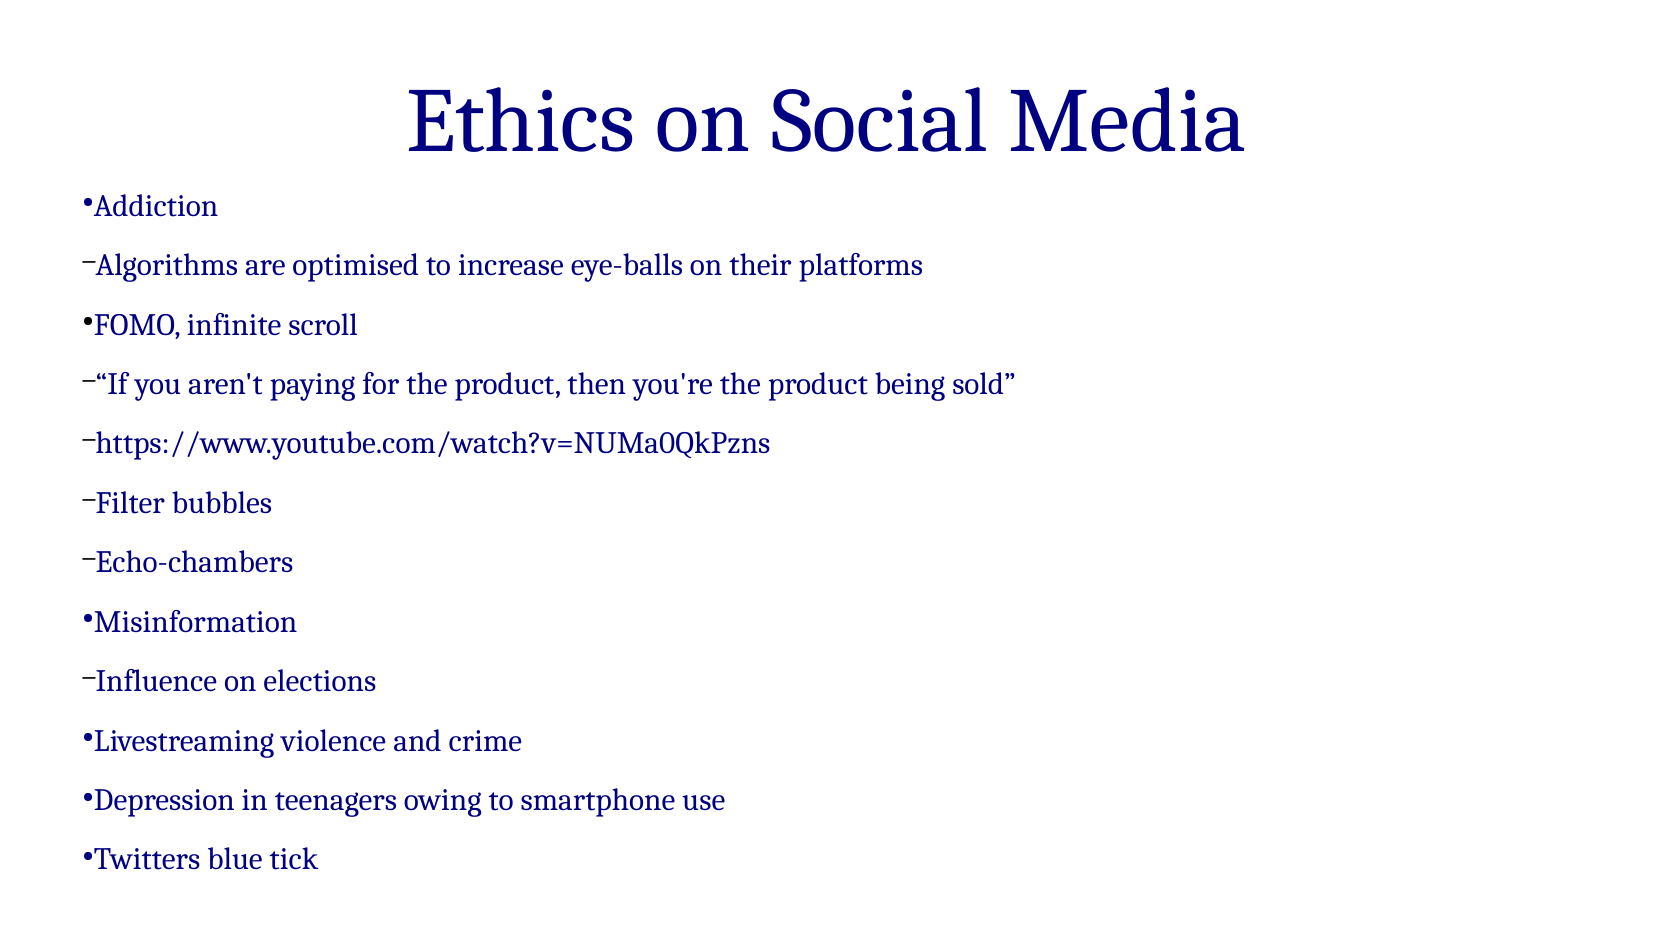

# Ethics on Social Media
Addiction
Algorithms are optimised to increase eye-balls on their platforms
FOMO, infinite scroll
“If you aren't paying for the product, then you're the product being sold”
https://www.youtube.com/watch?v=NUMa0QkPzns
Filter bubbles
Echo-chambers
Misinformation
Influence on elections
Livestreaming violence and crime
Depression in teenagers owing to smartphone use
Twitters blue tick